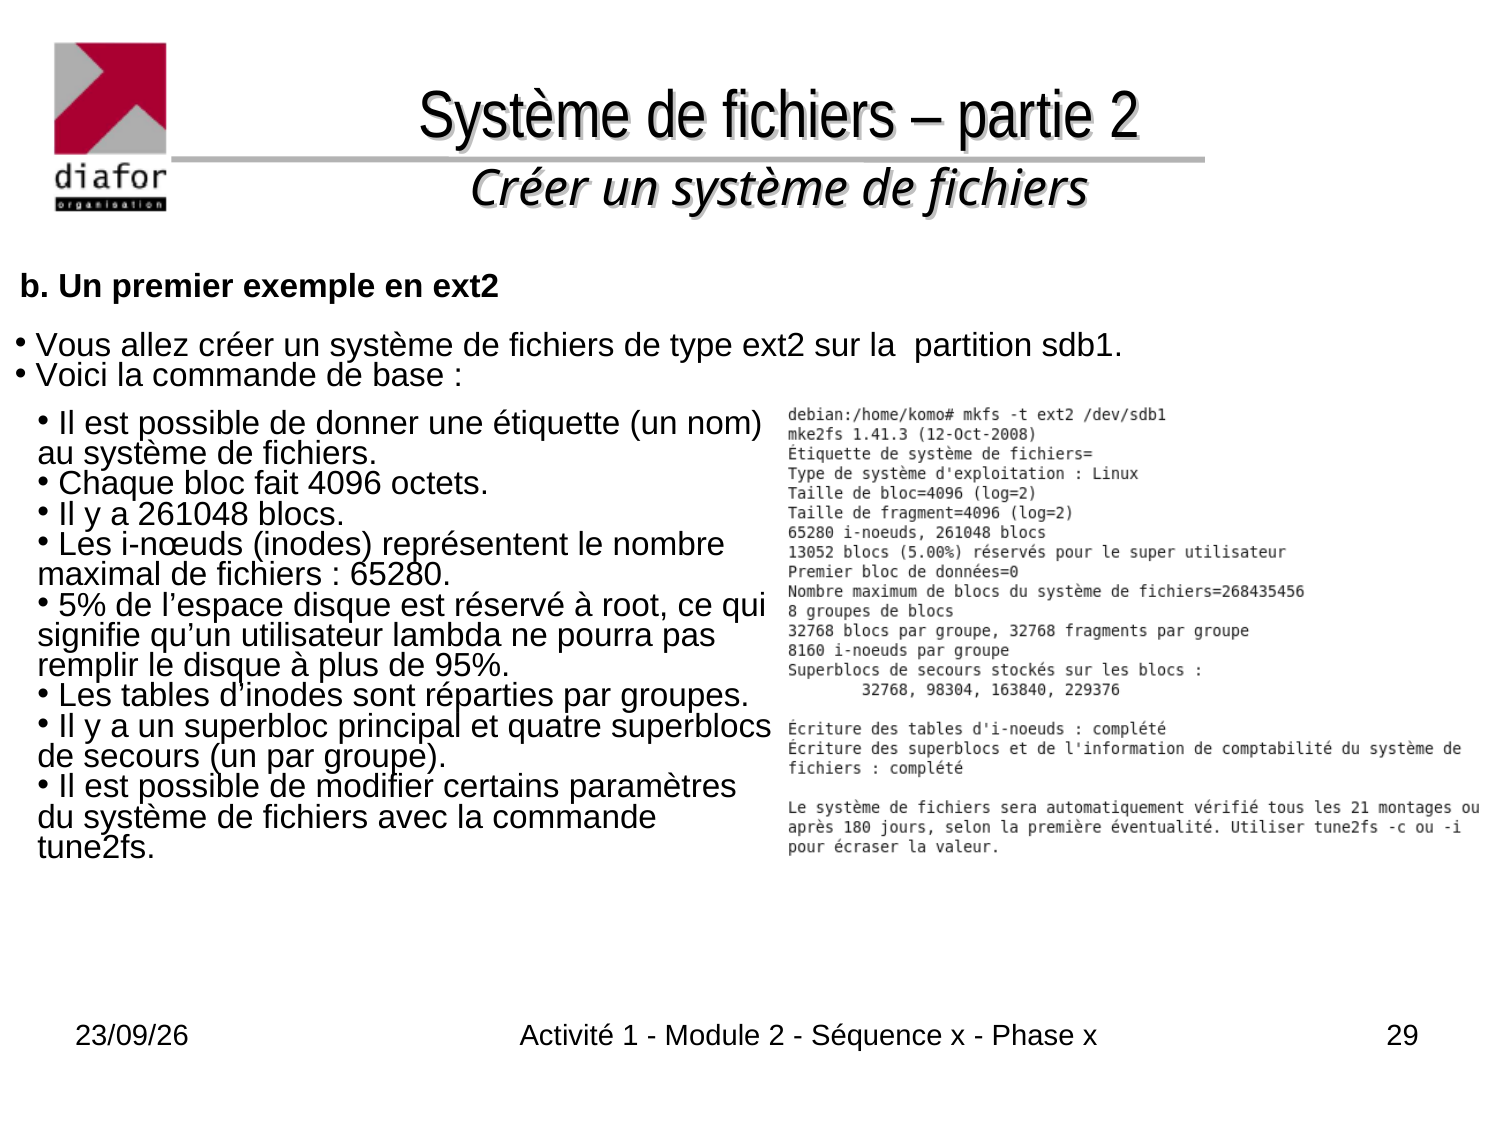

# Système de fichiers – partie 2 Créer un système de fichiers
b. Un premier exemple en ext2
 Vous allez créer un système de fichiers de type ext2 sur la partition sdb1.
 Voici la commande de base :
 Il est possible de donner une étiquette (un nom) au système de fichiers.
 Chaque bloc fait 4096 octets.
 Il y a 261048 blocs.
 Les i-nœuds (inodes) représentent le nombre maximal de fichiers : 65280.
 5% de l’espace disque est réservé à root, ce qui signifie qu’un utilisateur lambda ne pourra pas remplir le disque à plus de 95%.
 Les tables d’inodes sont réparties par groupes.
 Il y a un superbloc principal et quatre superblocs de secours (un par groupe).
 Il est possible de modifier certains paramètres du système de fichiers avec la commande tune2fs.
Activité 1 - Module 2 - Séquence x - Phase x
29